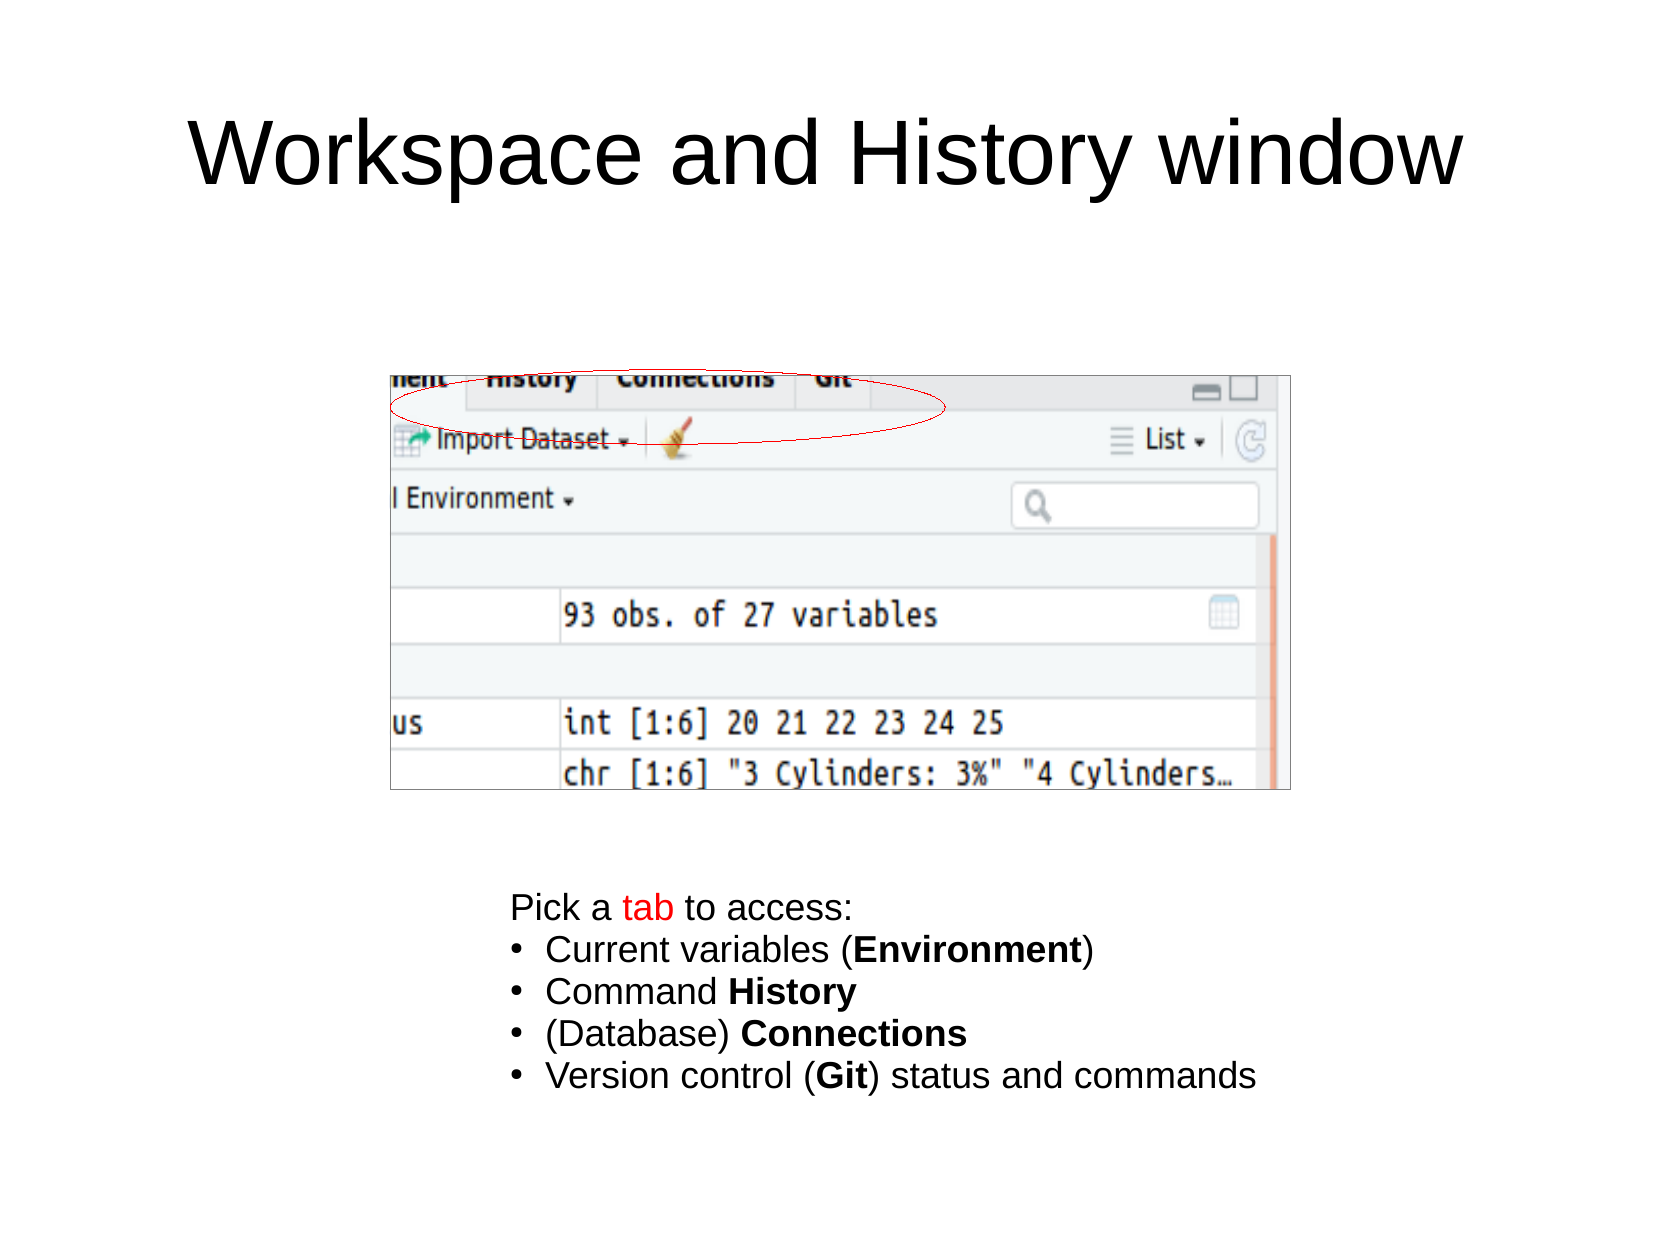

# Workspace and History window
Pick a tab to access:
Current variables (Environment)
Command History
(Database) Connections
Version control (Git) status and commands